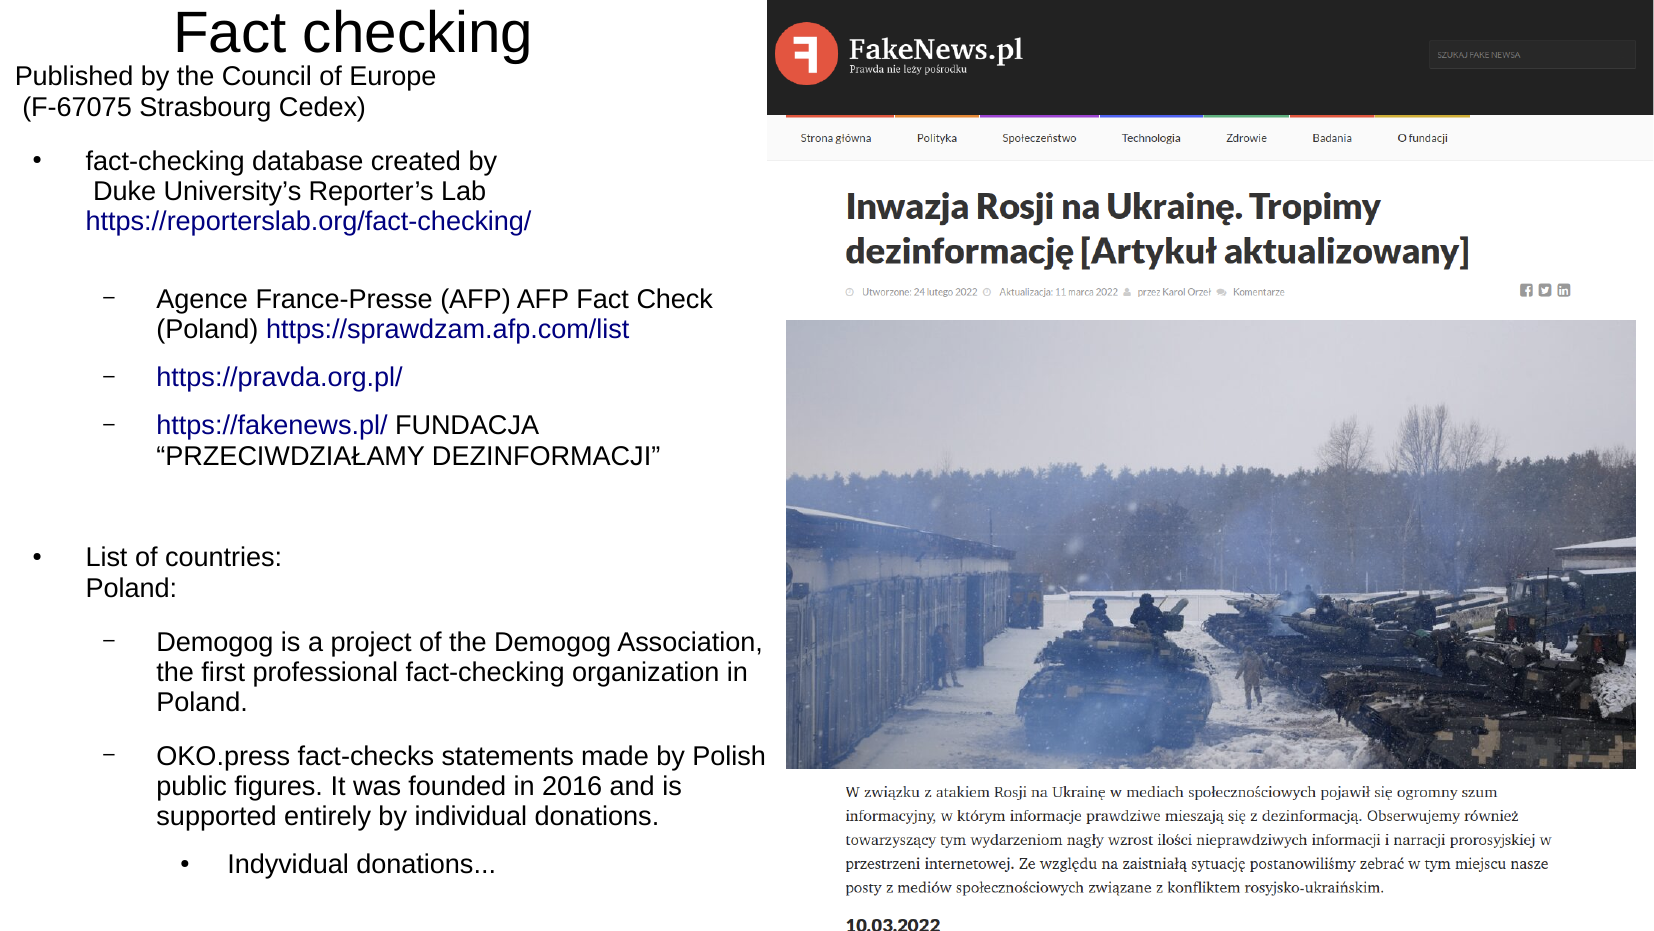

# Fact checking
Published by the Council of Europe
 (F-67075 Strasbourg Cedex)
fact-checking database created by
 Duke University’s Reporter’s Lab
https://reporterslab.org/fact-checking/
Agence France-Presse (AFP) AFP Fact Check (Poland) https://sprawdzam.afp.com/list
https://pravda.org.pl/
https://fakenews.pl/ FUNDACJA “PRZECIWDZIAŁAMY DEZINFORMACJI”
List of countries:
Poland:
Demogog is a project of the Demogog Association, the first professional fact-checking organization in Poland.
OKO.press fact-checks statements made by Polish public figures. It was founded in 2016 and is supported entirely by individual donations.
Indyvidual donations...